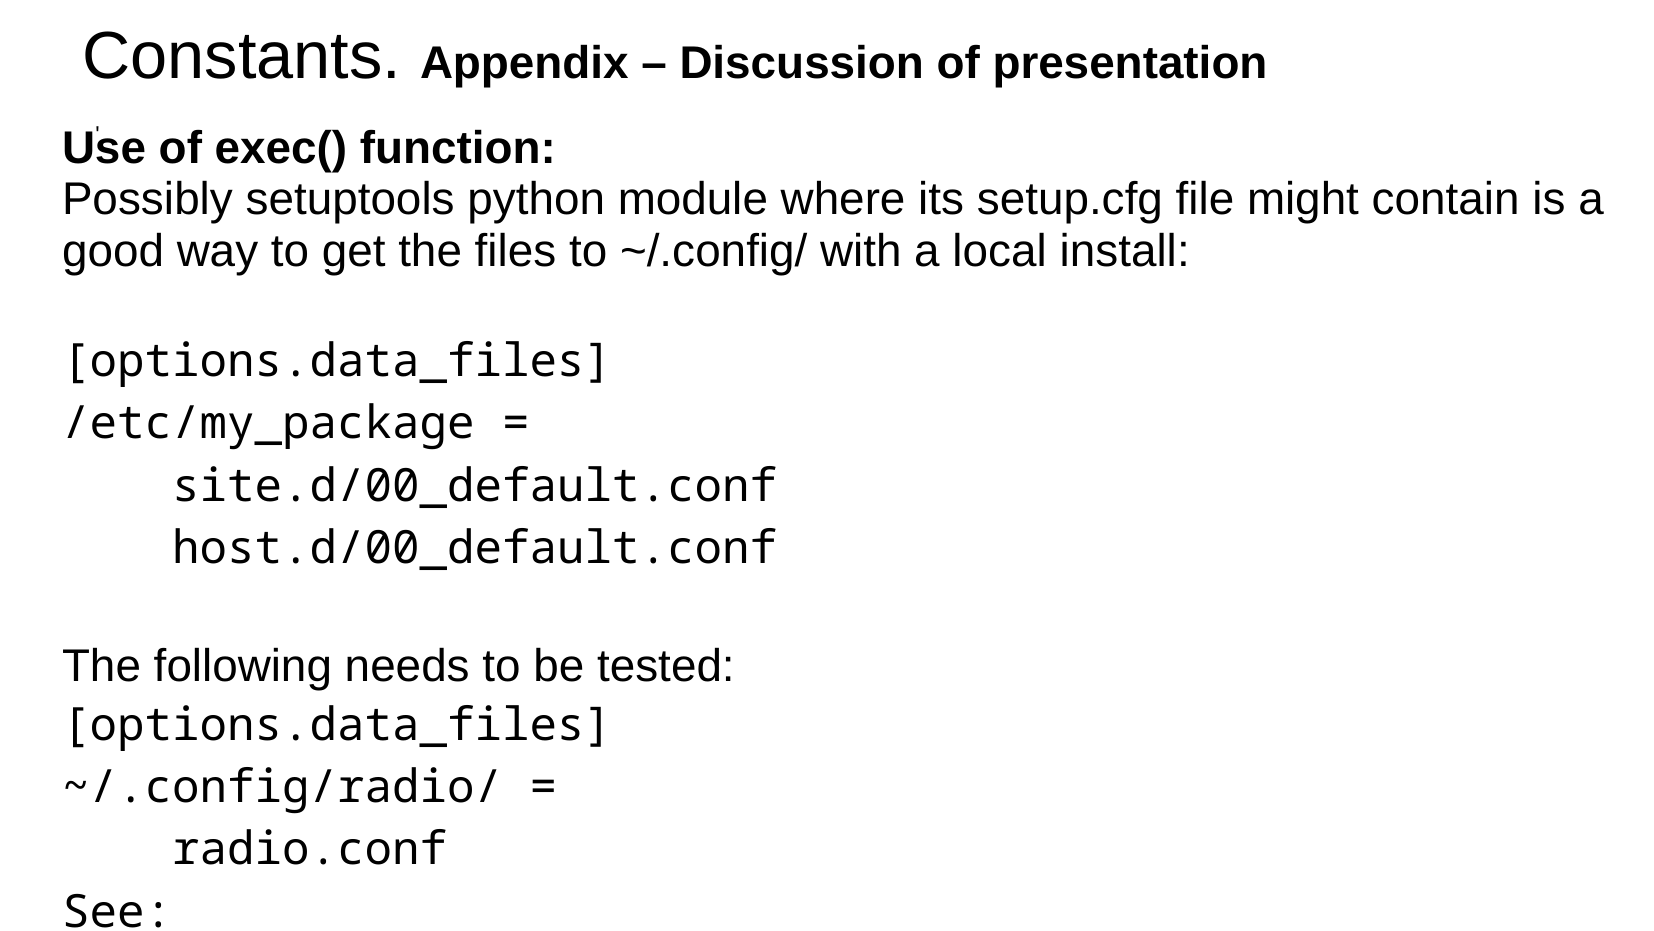

# Constants. Appendix – Discussion of presentation
Use of exec() function:
Possibly setuptools python module where its setup.cfg file might contain is a
good way to get the files to ~/.config/ with a local install:
[options.data_files]
/etc/my_package =
 site.d/00_default.conf
 host.d/00_default.conf
The following needs to be tested:
[options.data_files]
~/.config/radio/ =
 radio.conf
See: https://setuptools.readthedocs.io/en/latest/setuptools.html#command-reference
Perhaps another option is to use configparser:
https://docs.python.org/3/library/configparser.html
'